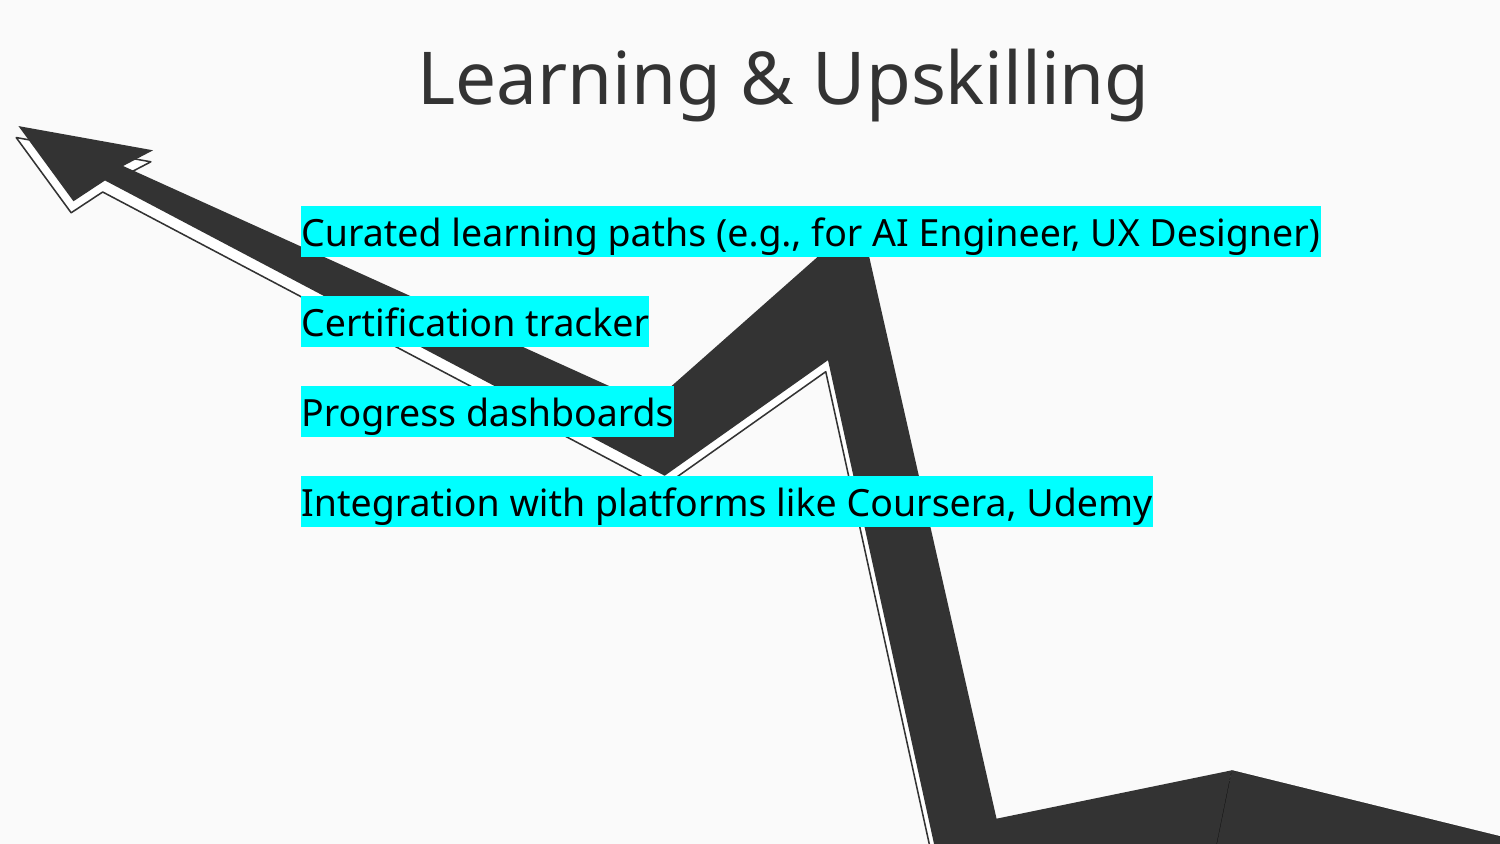

# Learning & Upskilling
Curated learning paths (e.g., for AI Engineer, UX Designer)
Certification tracker
Progress dashboards
Integration with platforms like Coursera, Udemy